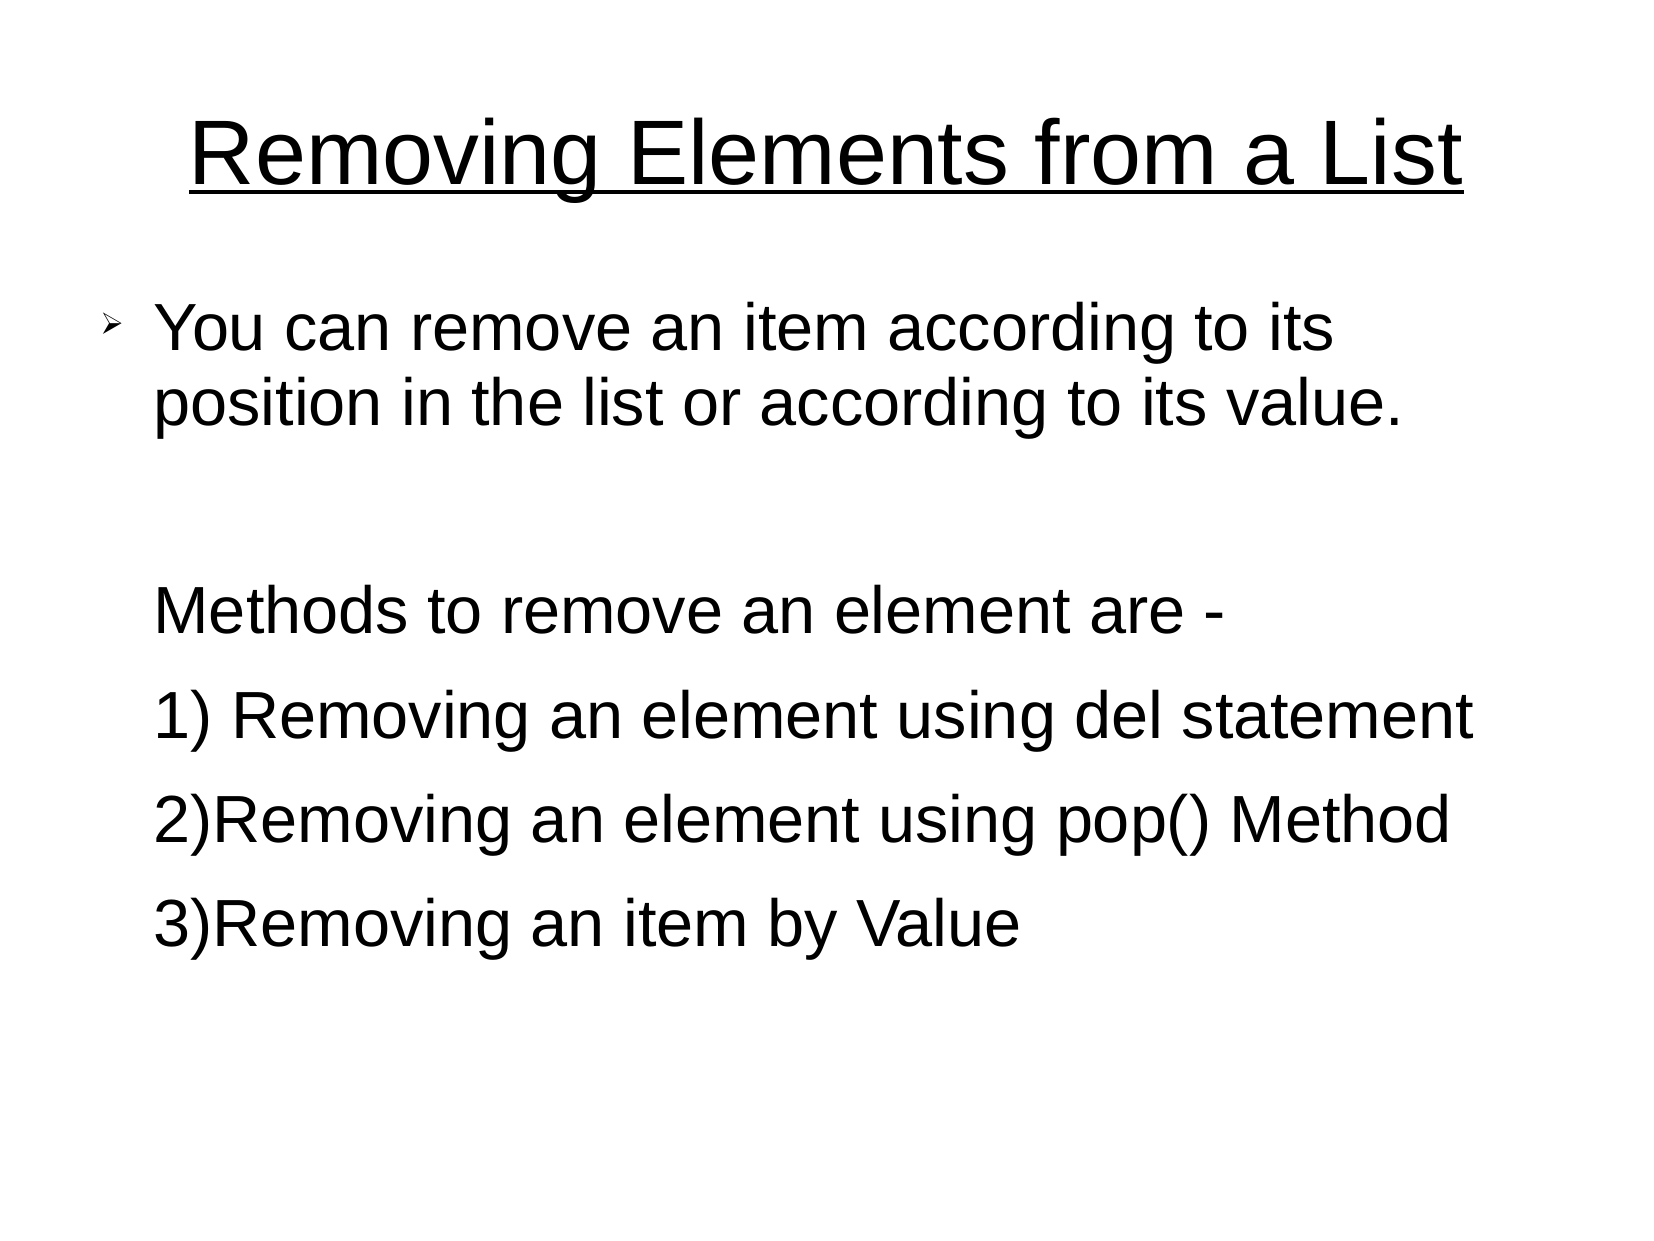

# Removing Elements from a List
You can remove an item according to its position in the list or according to its value.
Methods to remove an element are -
1) Removing an element using del statement
2)Removing an element using pop() Method
3)Removing an item by Value